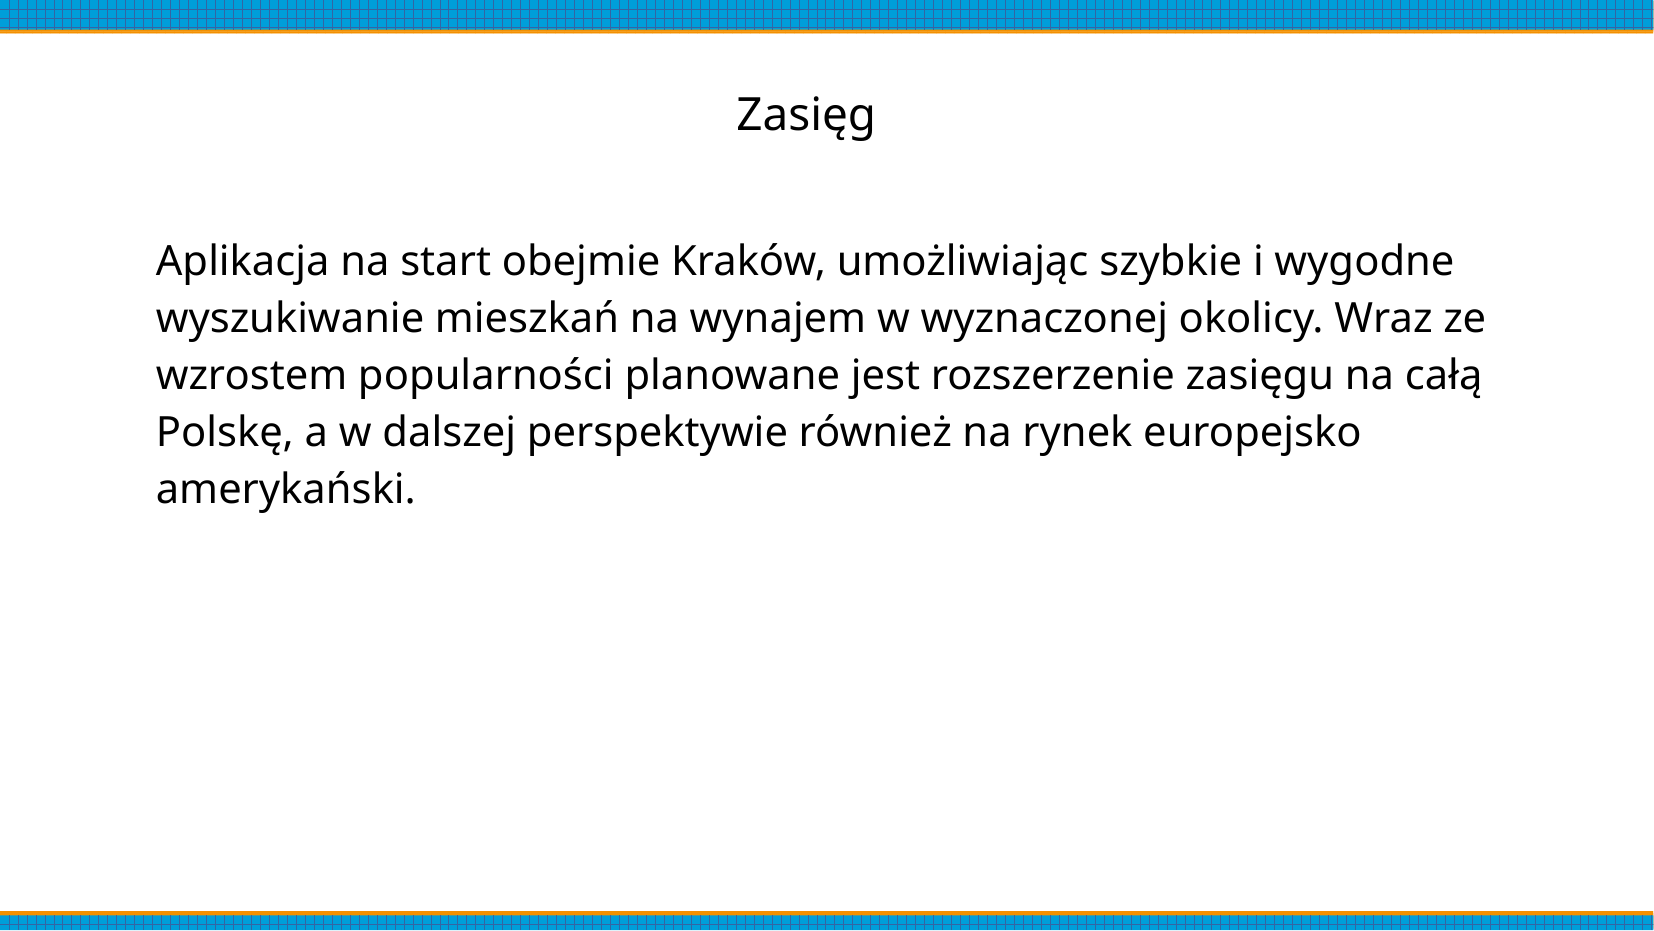

Zasięg
Aplikacja na start obejmie Kraków, umożliwiając szybkie i wygodne wyszukiwanie mieszkań na wynajem w wyznaczonej okolicy. Wraz ze wzrostem popularności planowane jest rozszerzenie zasięgu na całą Polskę, a w dalszej perspektywie również na rynek europejsko amerykański.